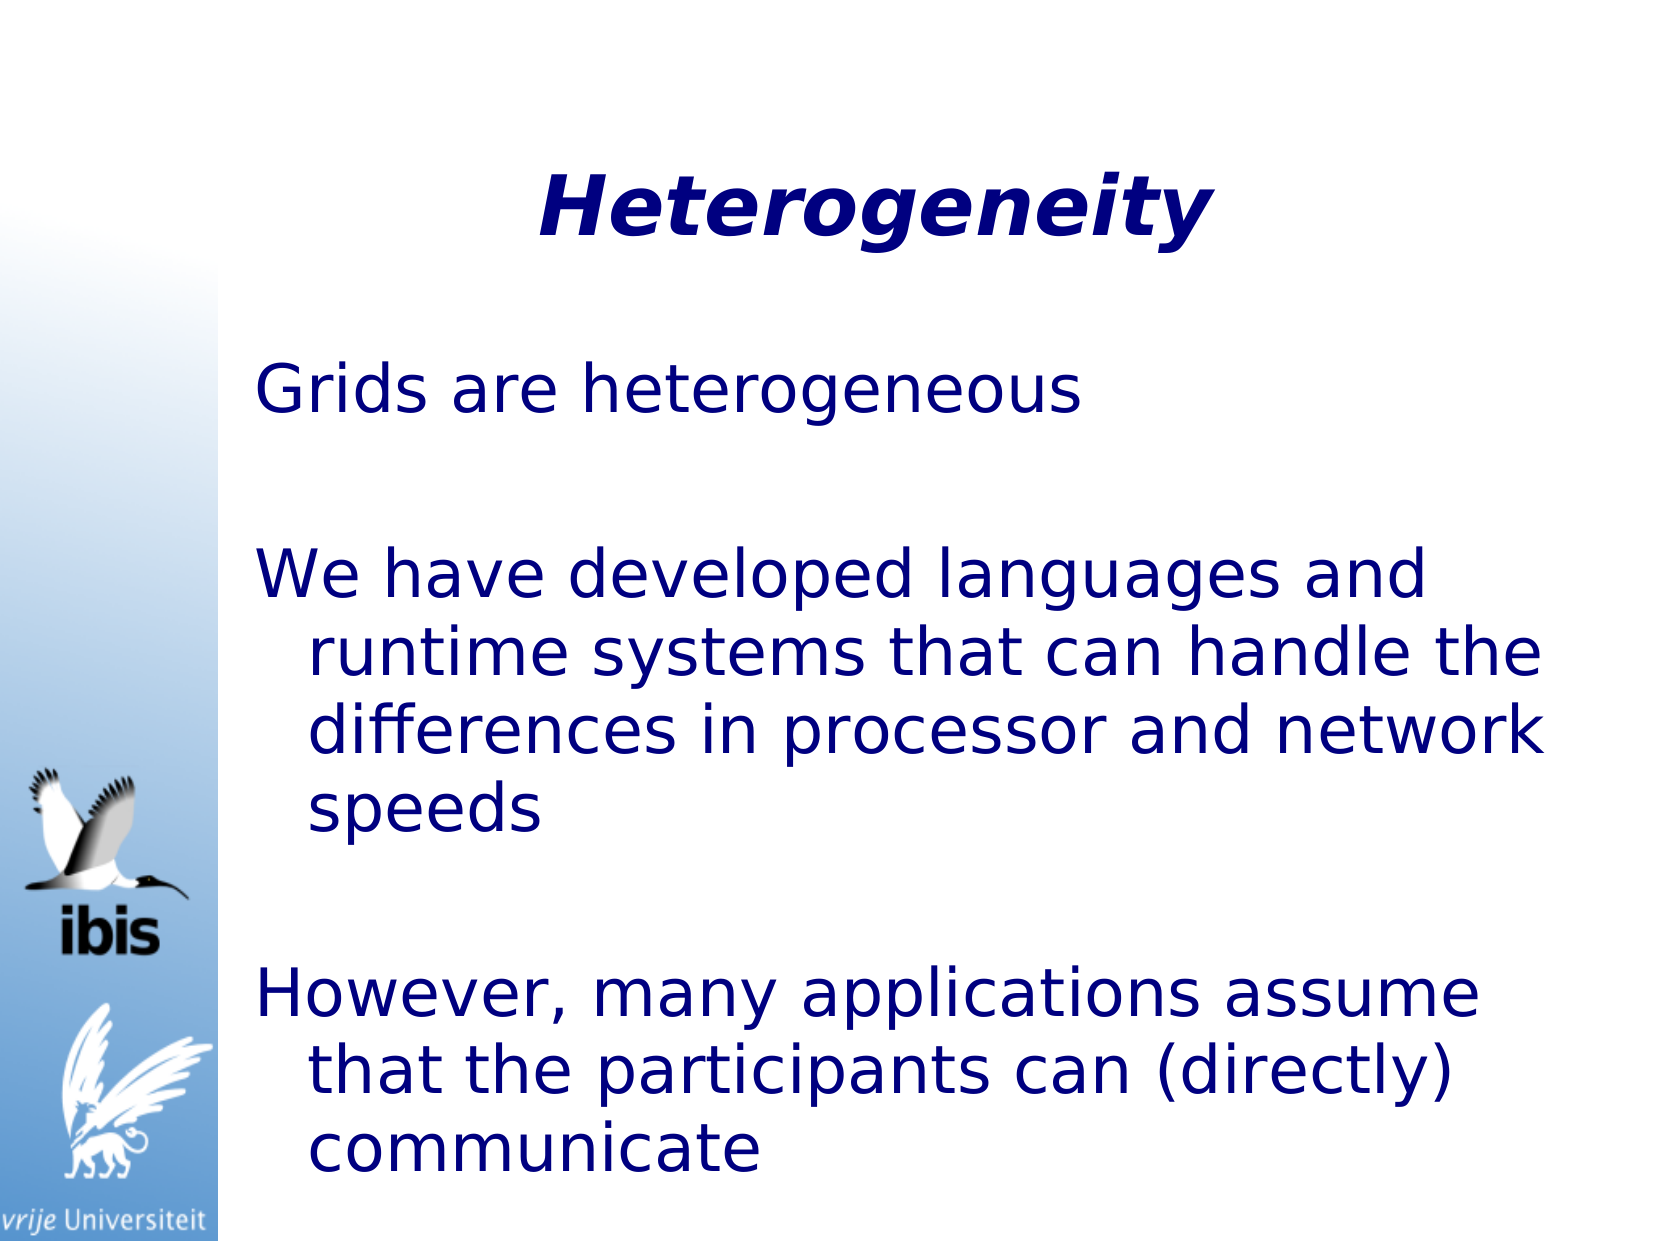

# Heterogeneity
Grids are heterogeneous
We have developed languages and runtime systems that can handle the differences in processor and network speeds
However, many applications assume that the participants can (directly) communicate